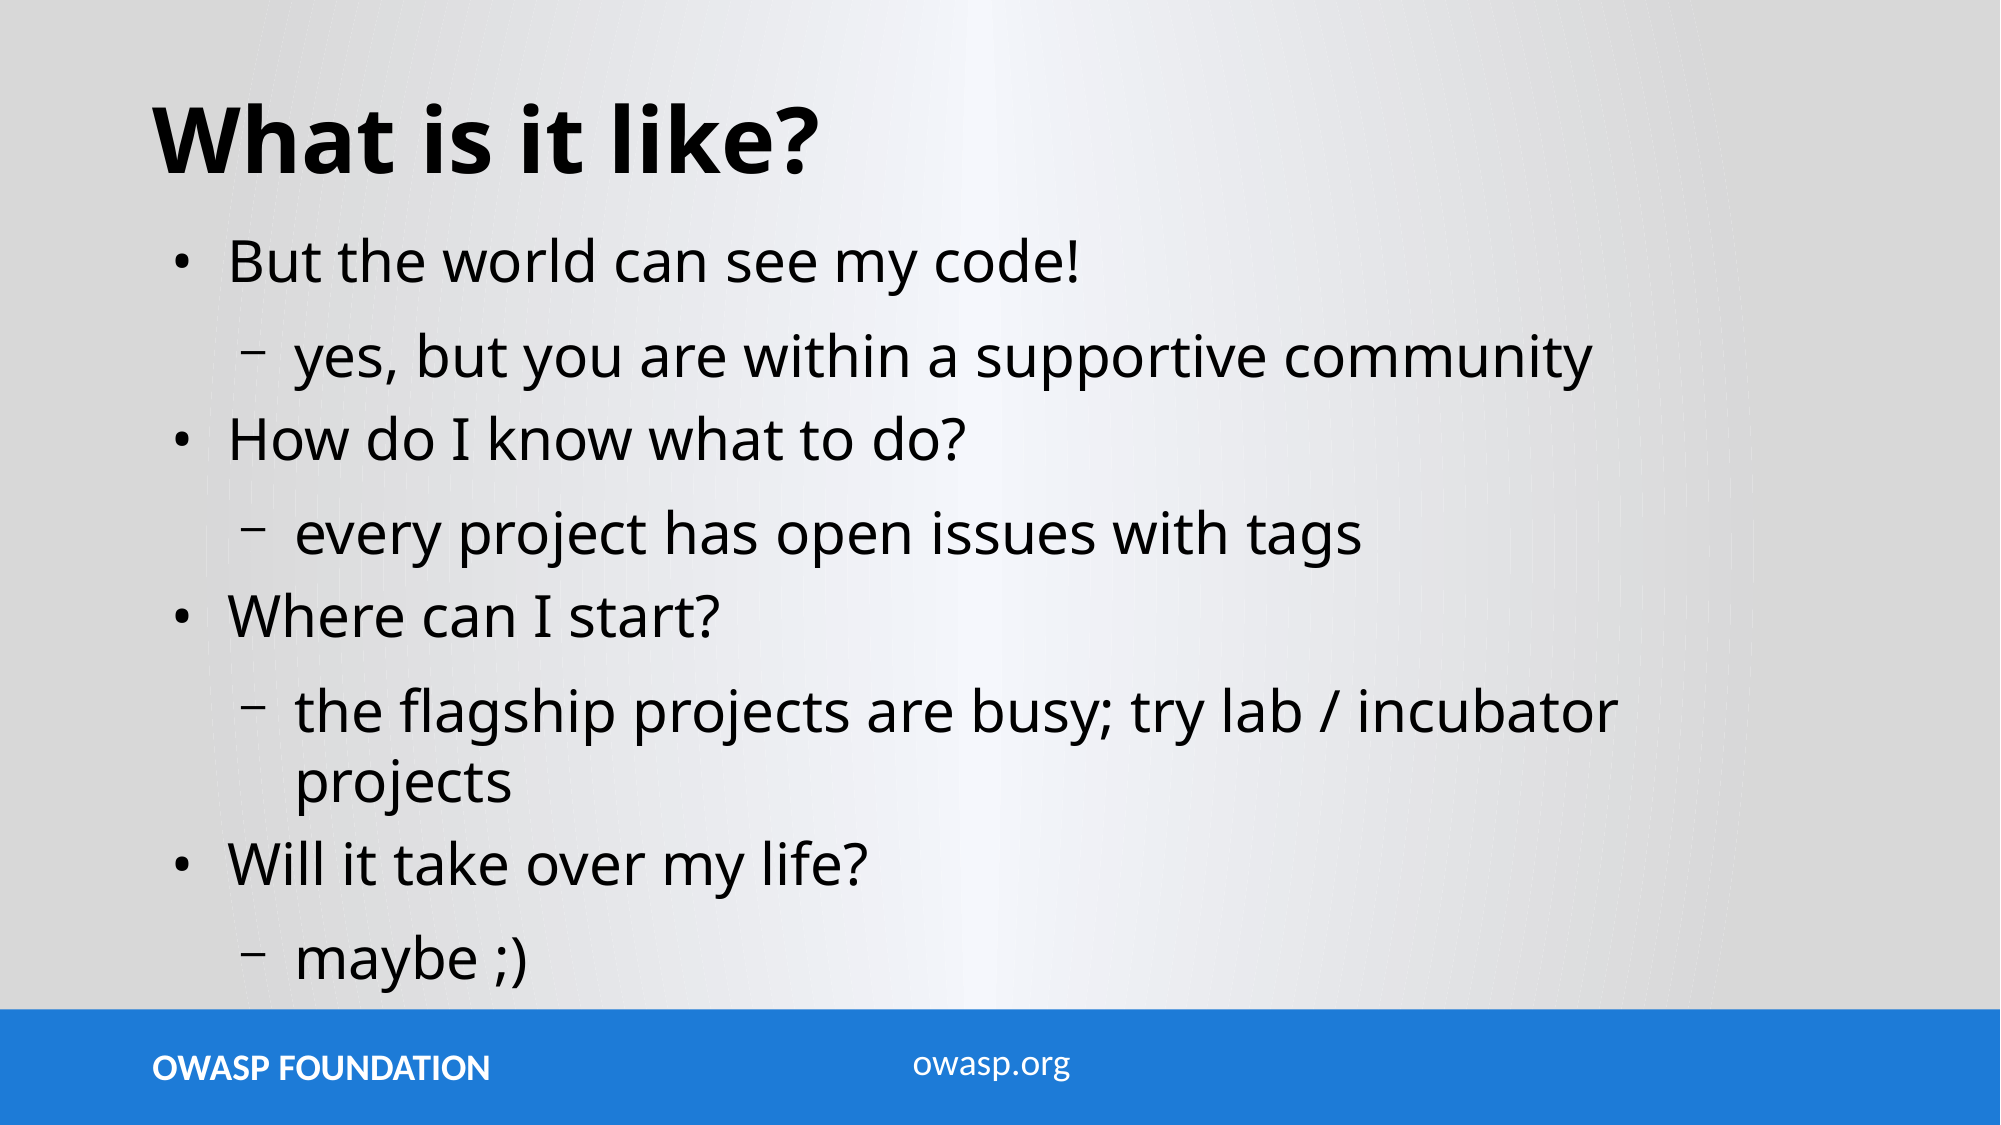

# What is it like?
But the world can see my code!
yes, but you are within a supportive community
How do I know what to do?
every project has open issues with tags
Where can I start?
the flagship projects are busy; try lab / incubator projects
Will it take over my life?
maybe ;)